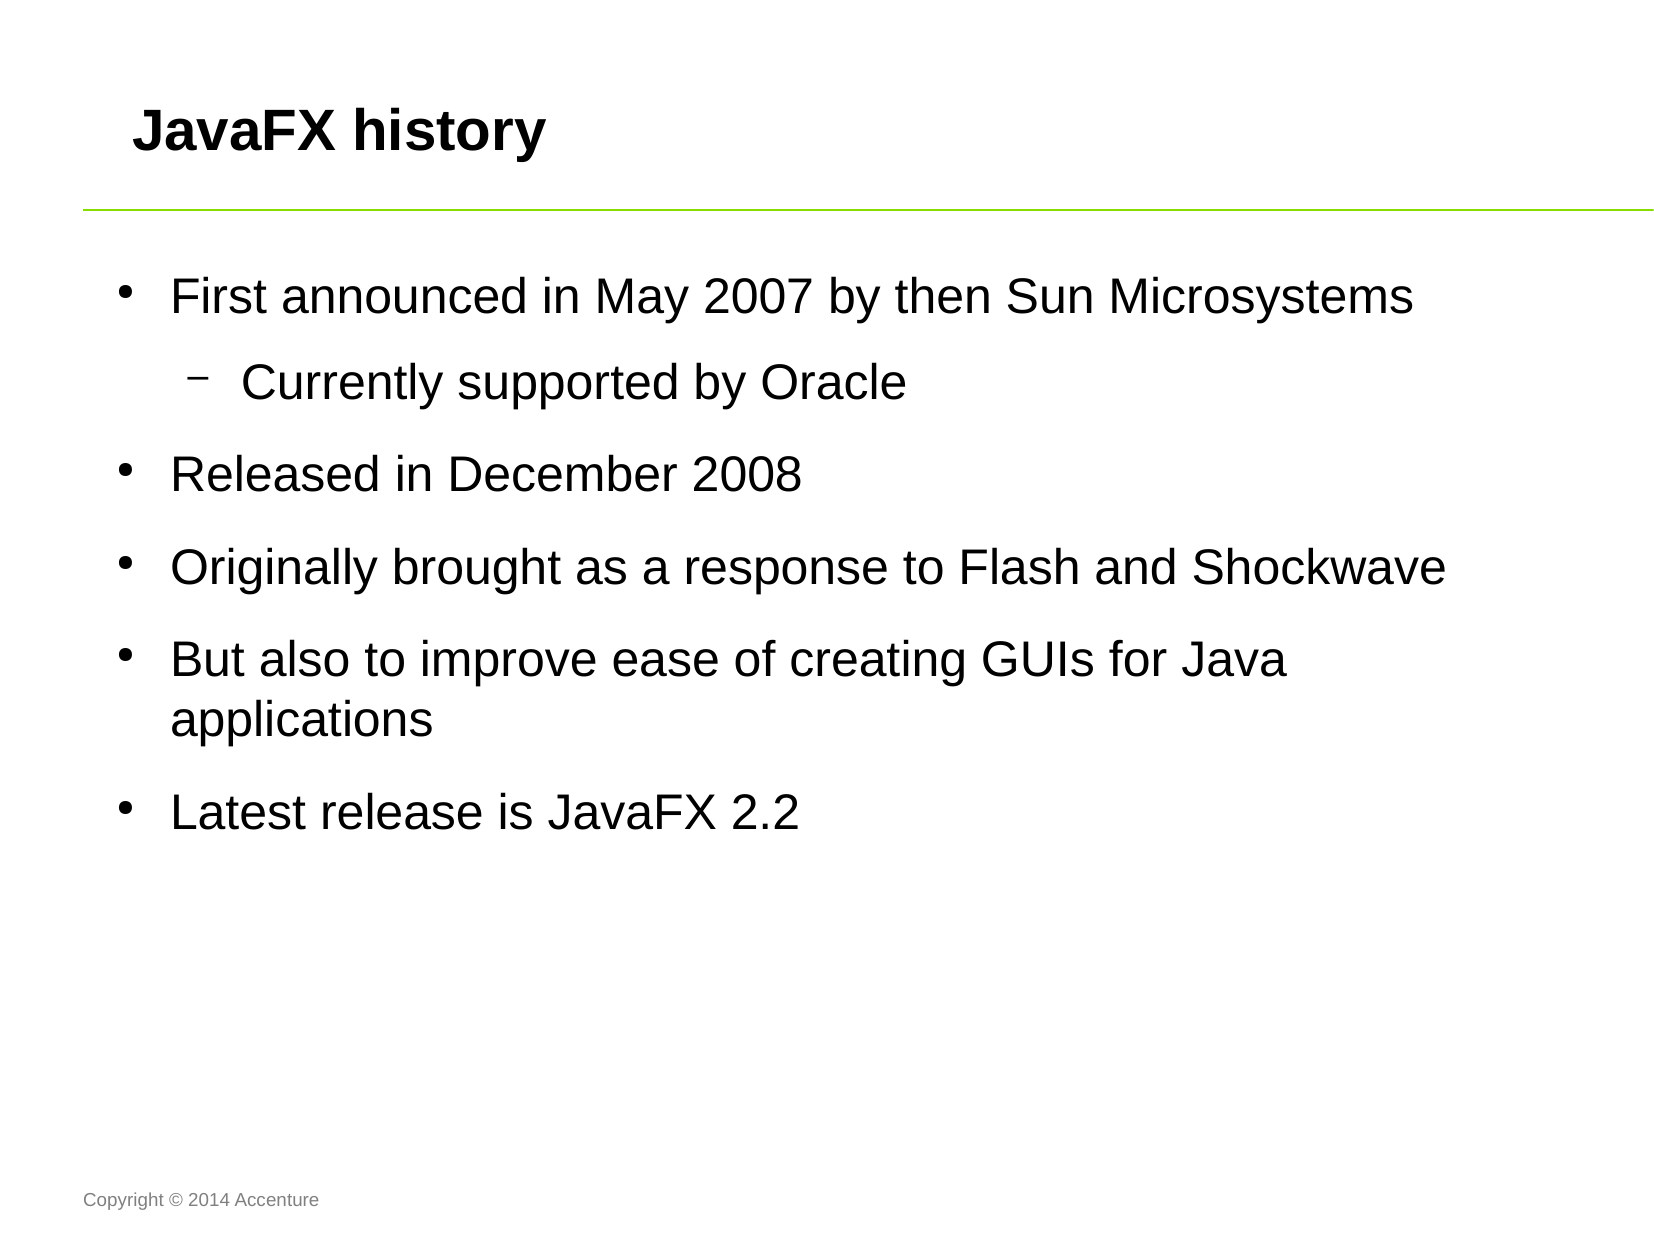

# JavaFX history
First announced in May 2007 by then Sun Microsystems
Currently supported by Oracle
Released in December 2008
Originally brought as a response to Flash and Shockwave
But also to improve ease of creating GUIs for Java applications
Latest release is JavaFX 2.2